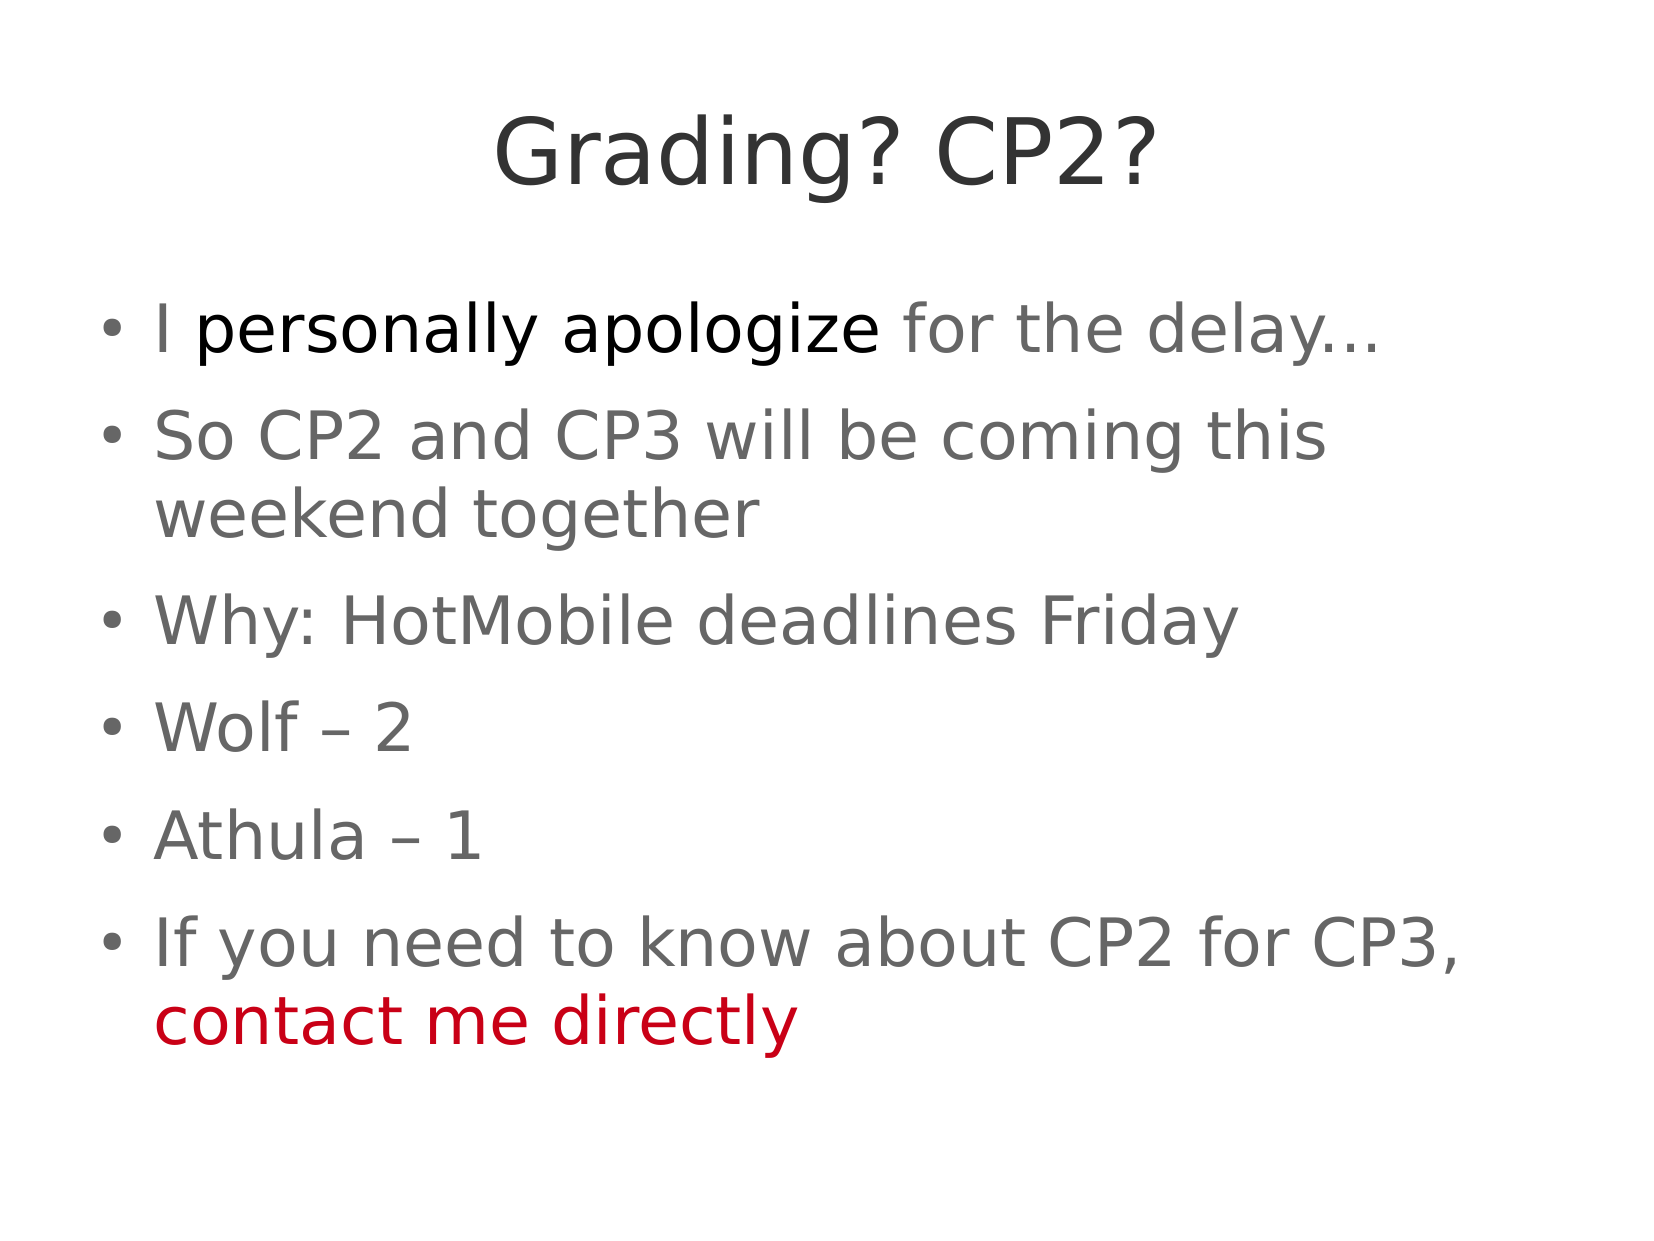

# Grading? CP2?
I personally apologize for the delay...
So CP2 and CP3 will be coming this weekend together
Why: HotMobile deadlines Friday
Wolf – 2
Athula – 1
If you need to know about CP2 for CP3, contact me directly